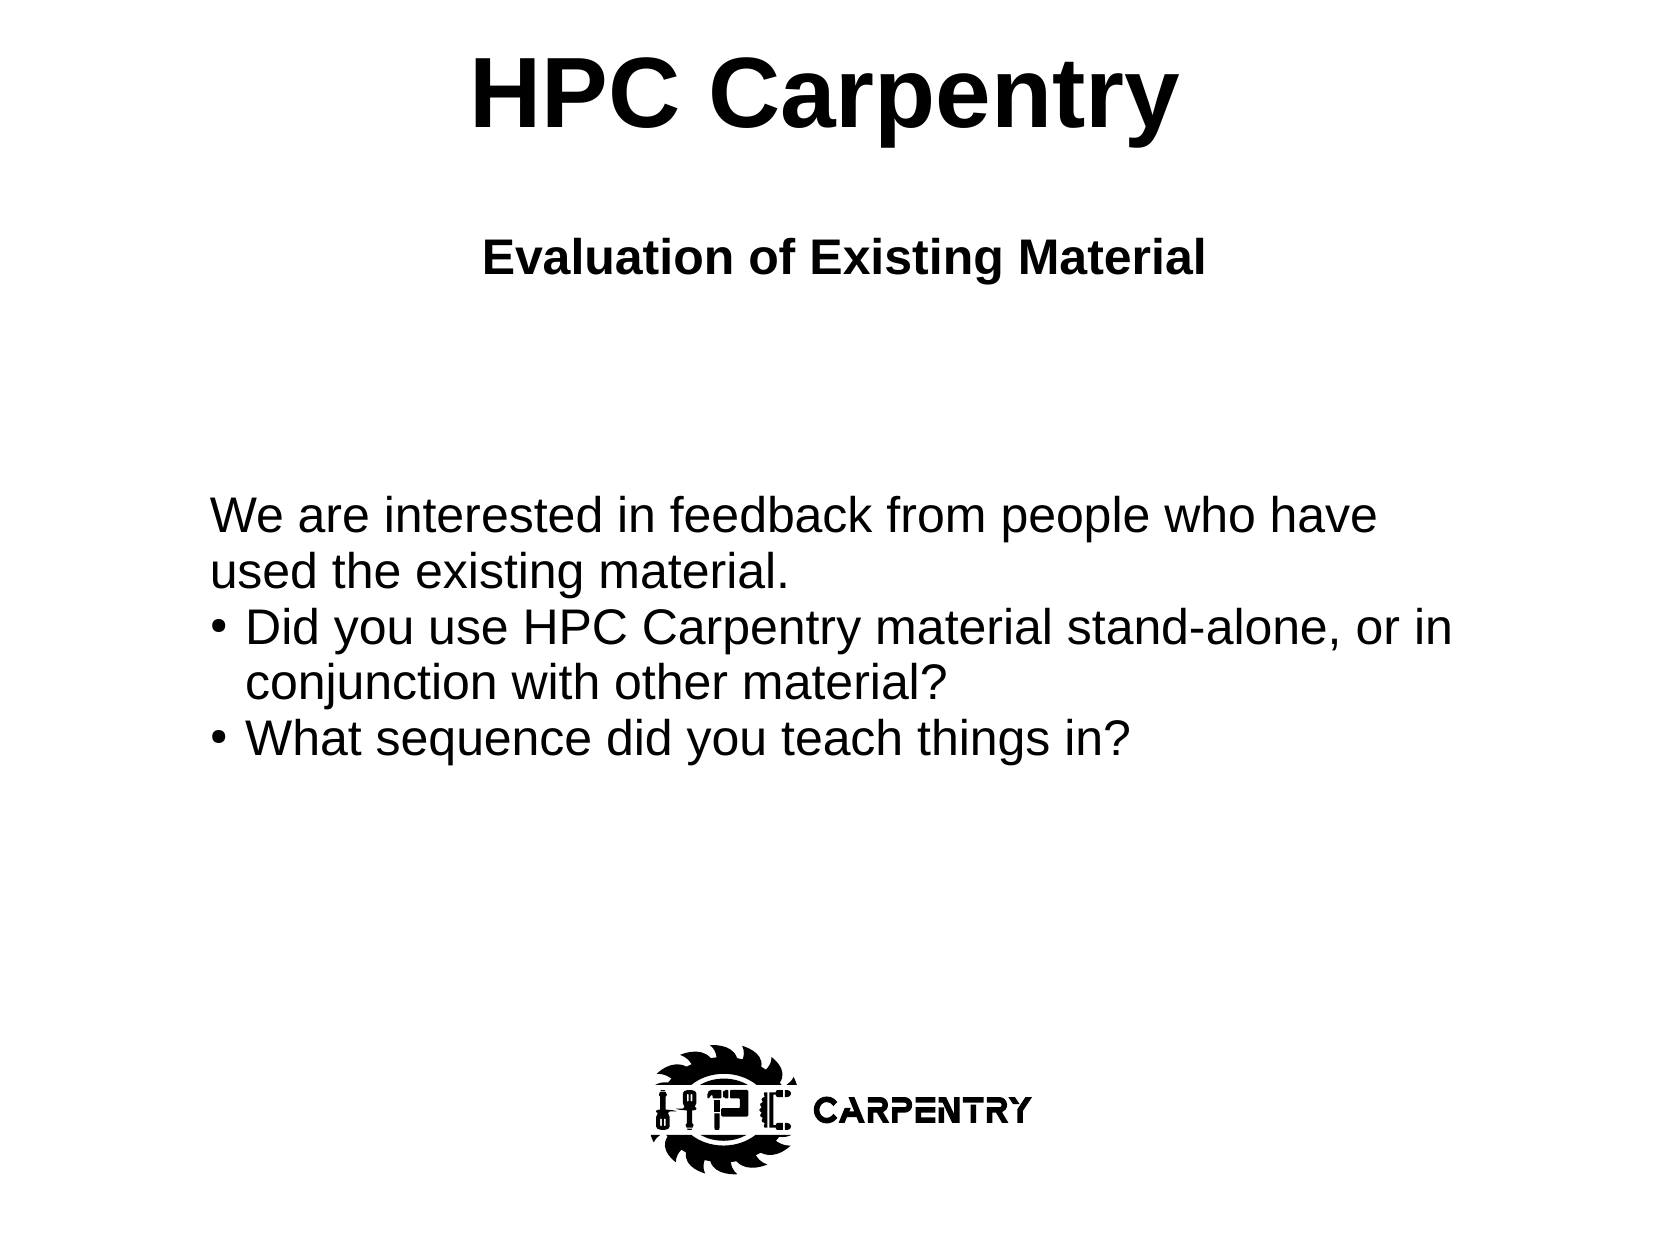

HPC Carpentry
Evaluation of Existing Material
We are interested in feedback from people who have used the existing material.
Did you use HPC Carpentry material stand-alone, or in conjunction with other material?
What sequence did you teach things in?